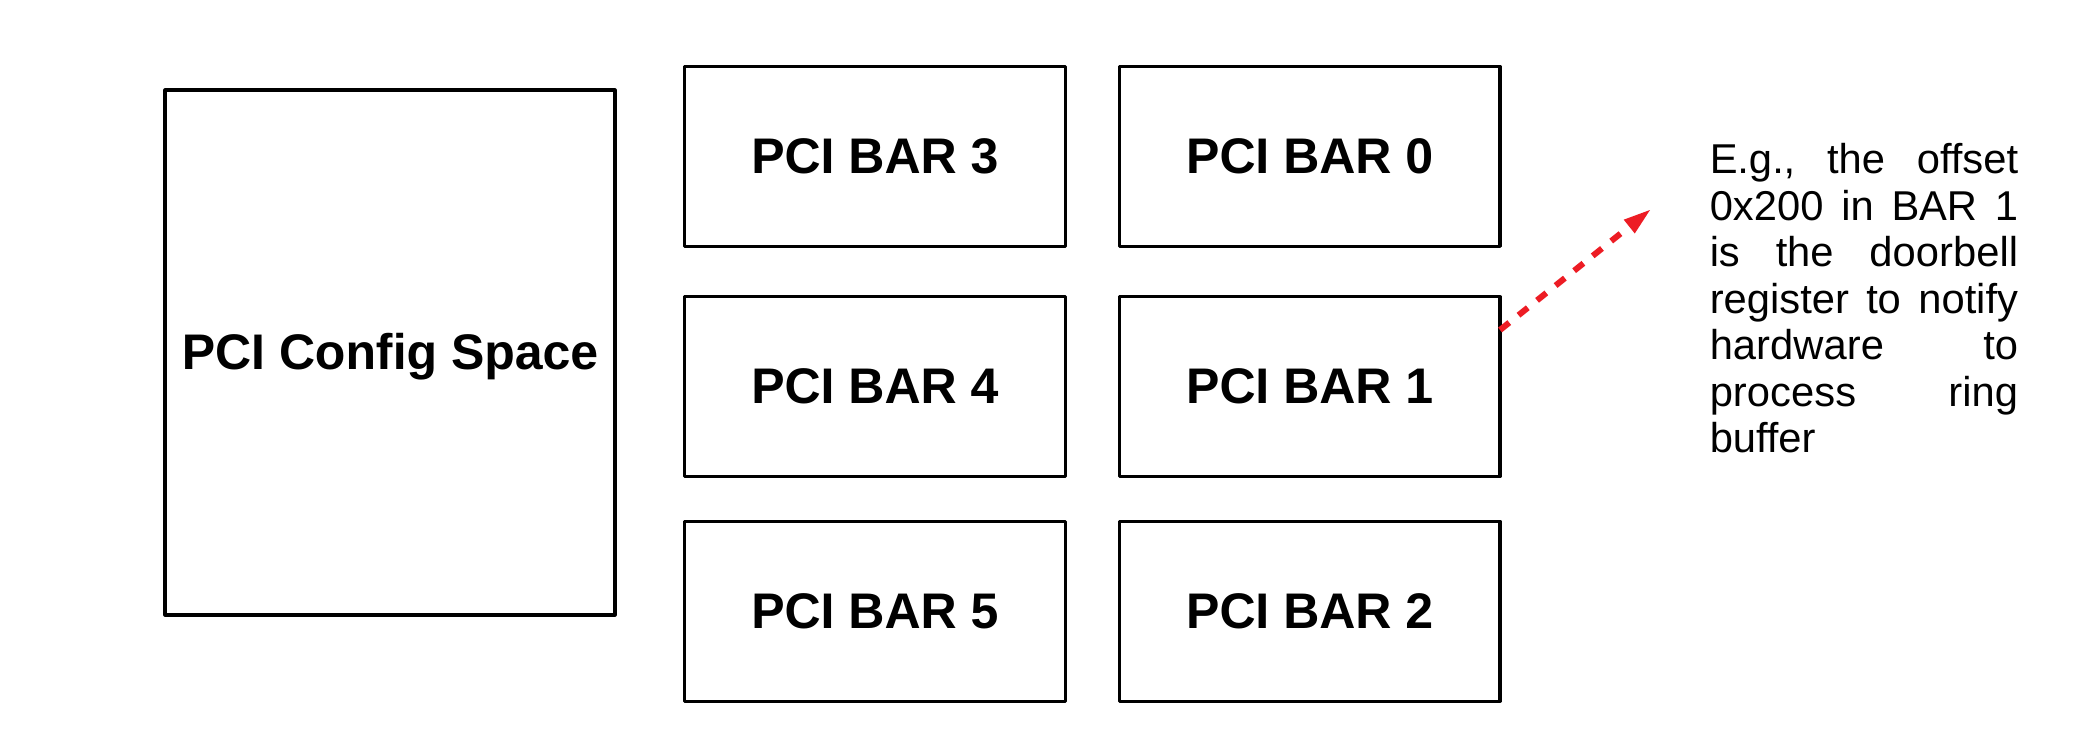

PCI BAR 3
PCI BAR 0
PCI Config Space
E.g., the offset 0x200 in BAR 1 is the doorbell register to notify hardware to process ring buffer
PCI BAR 4
PCI BAR 1
PCI BAR 5
PCI BAR 2